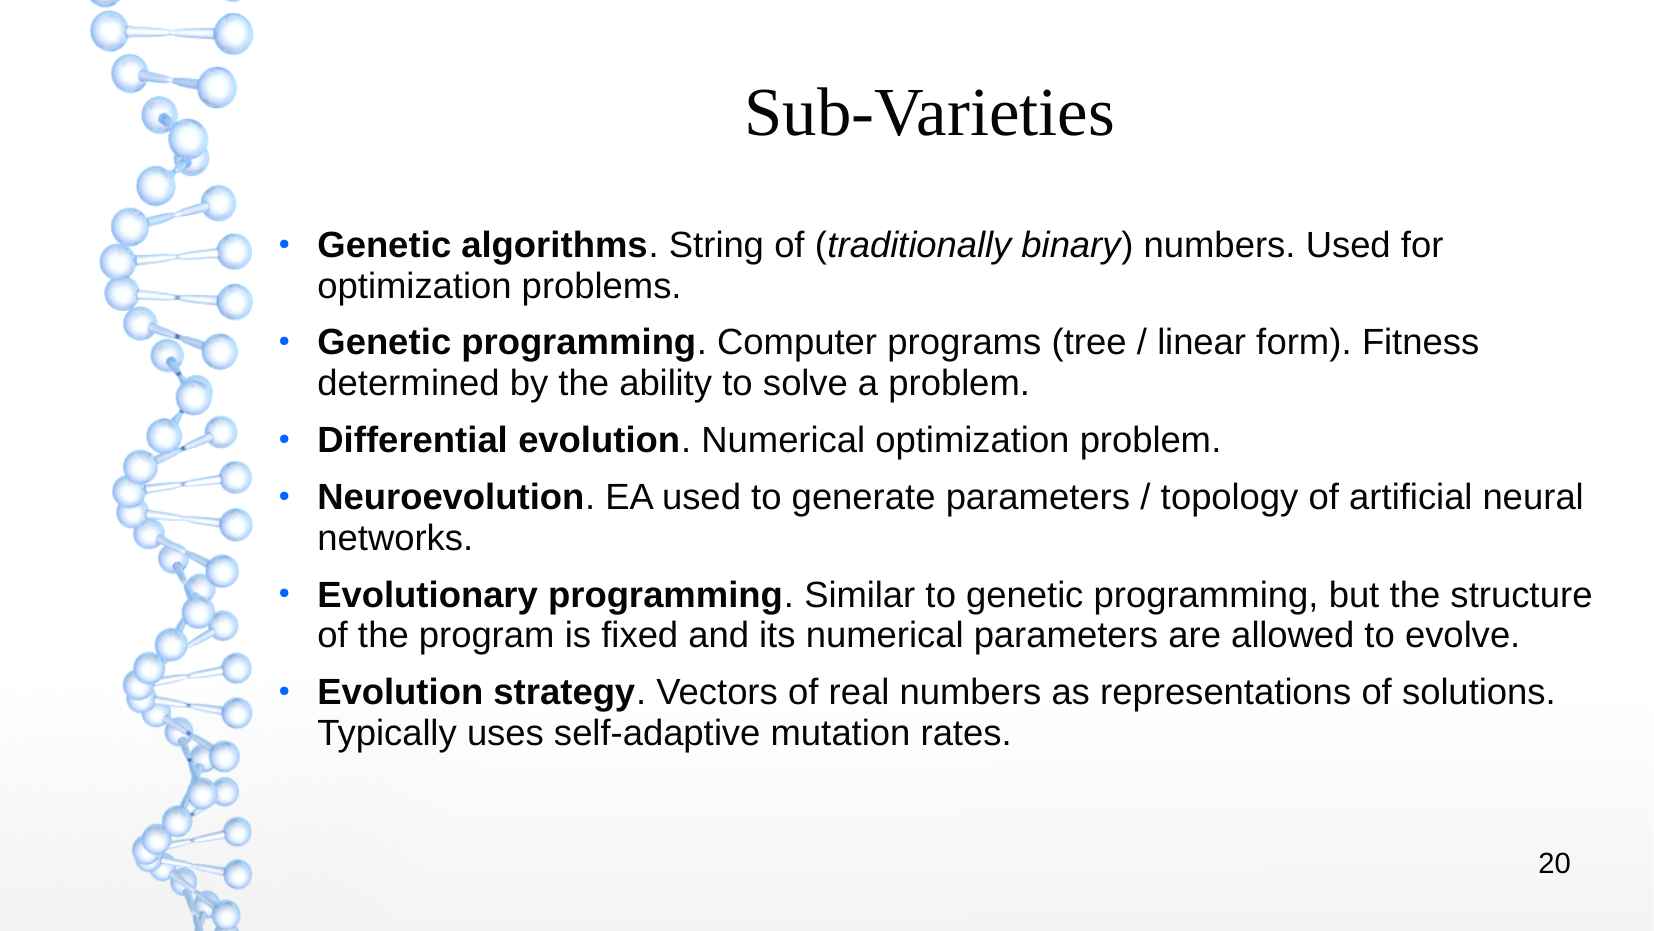

# Sub-Varieties
Genetic algorithms. String of (traditionally binary) numbers. Used for optimization problems.
Genetic programming. Computer programs (tree / linear form). Fitness determined by the ability to solve a problem.
Differential evolution. Numerical optimization problem.
Neuroevolution. EA used to generate parameters / topology of artificial neural networks.
Evolutionary programming. Similar to genetic programming, but the structure of the program is fixed and its numerical parameters are allowed to evolve.
Evolution strategy. Vectors of real numbers as representations of solutions. Typically uses self-adaptive mutation rates.
20